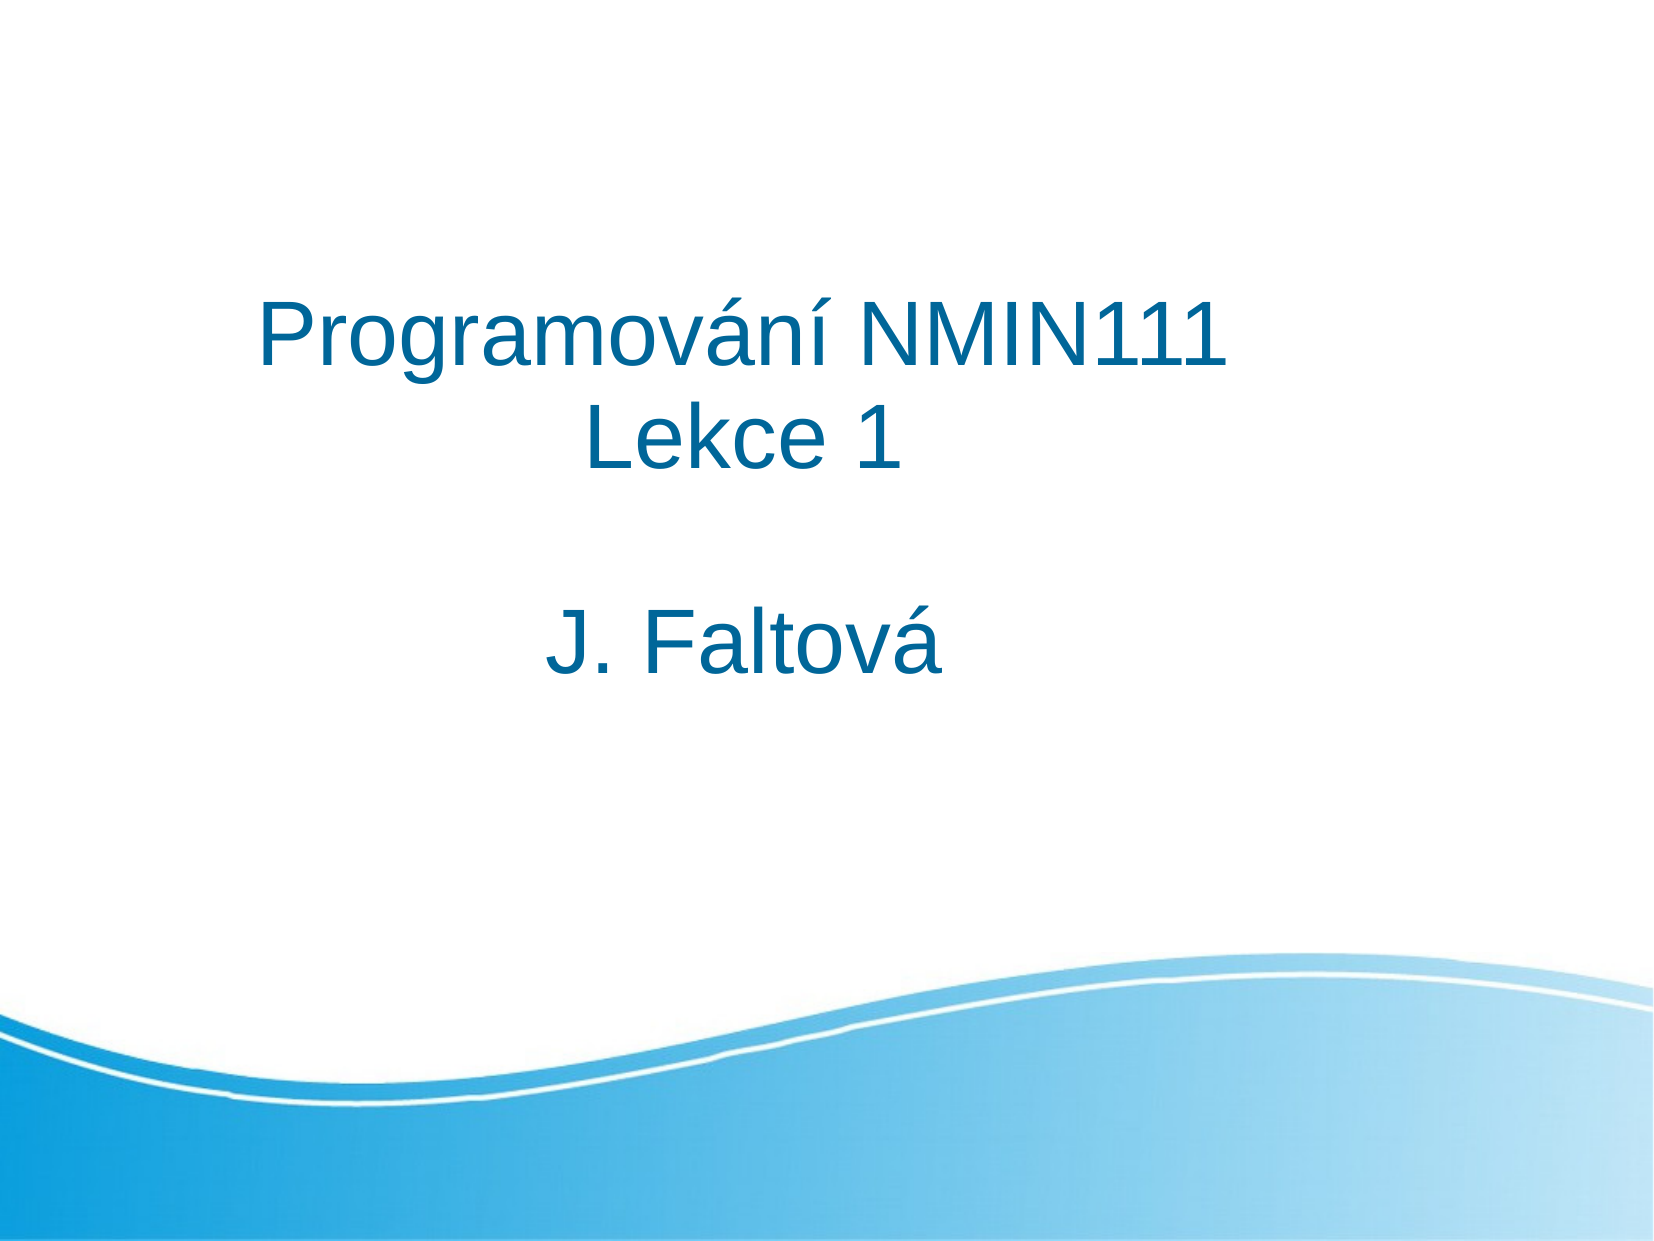

# Programování NMIN111 Lekce 1 J. Faltová